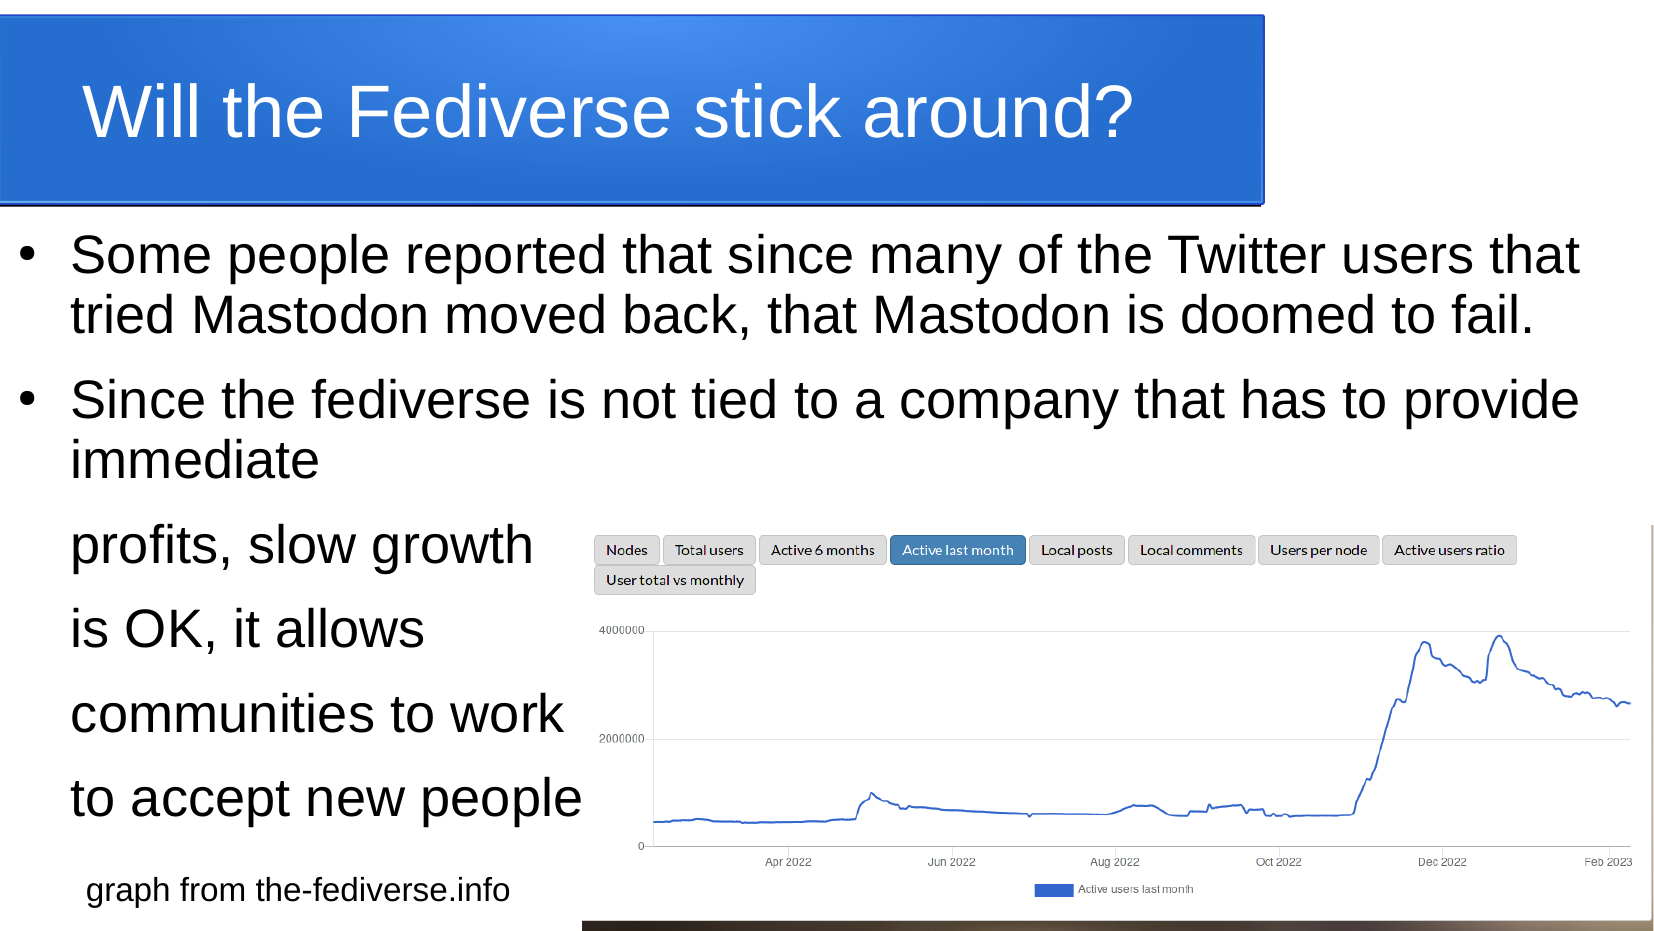

# Will the Fediverse stick around?
Some people reported that since many of the Twitter users that tried Mastodon moved back, that Mastodon is doomed to fail.
Since the fediverse is not tied to a company that has to provide immediate
profits, slow growth
is OK, it allows
communities to work
to accept new people
 graph from the-fediverse.info